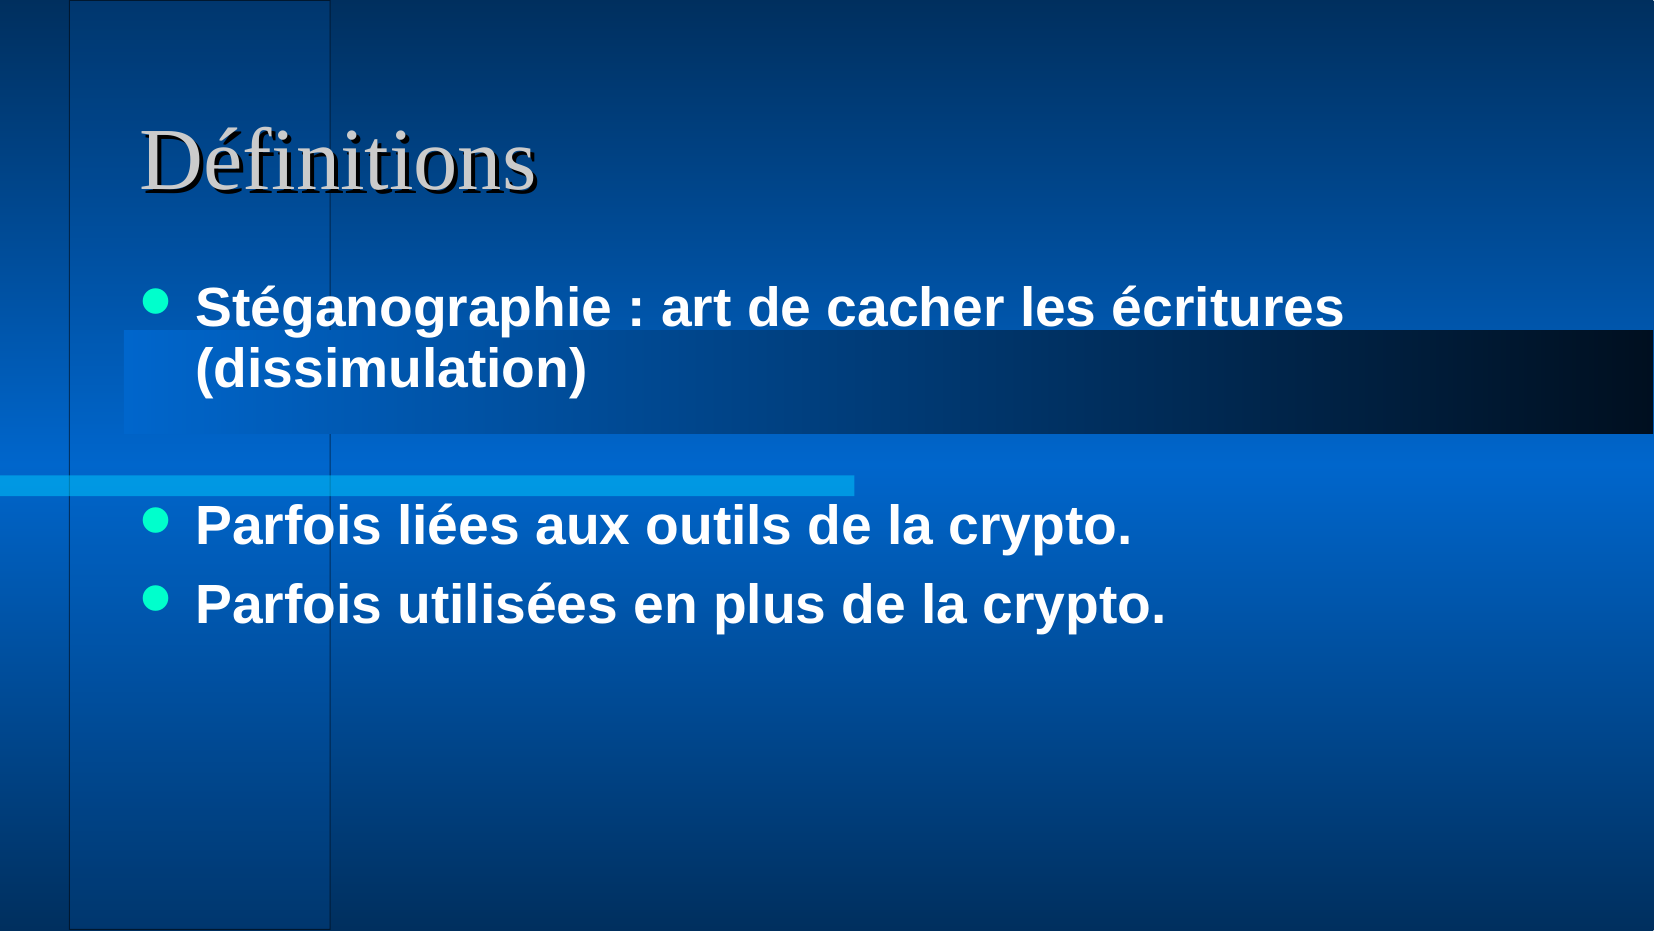

# Définitions
Stéganographie : art de cacher les écritures (dissimulation)
Parfois liées aux outils de la crypto.
Parfois utilisées en plus de la crypto.